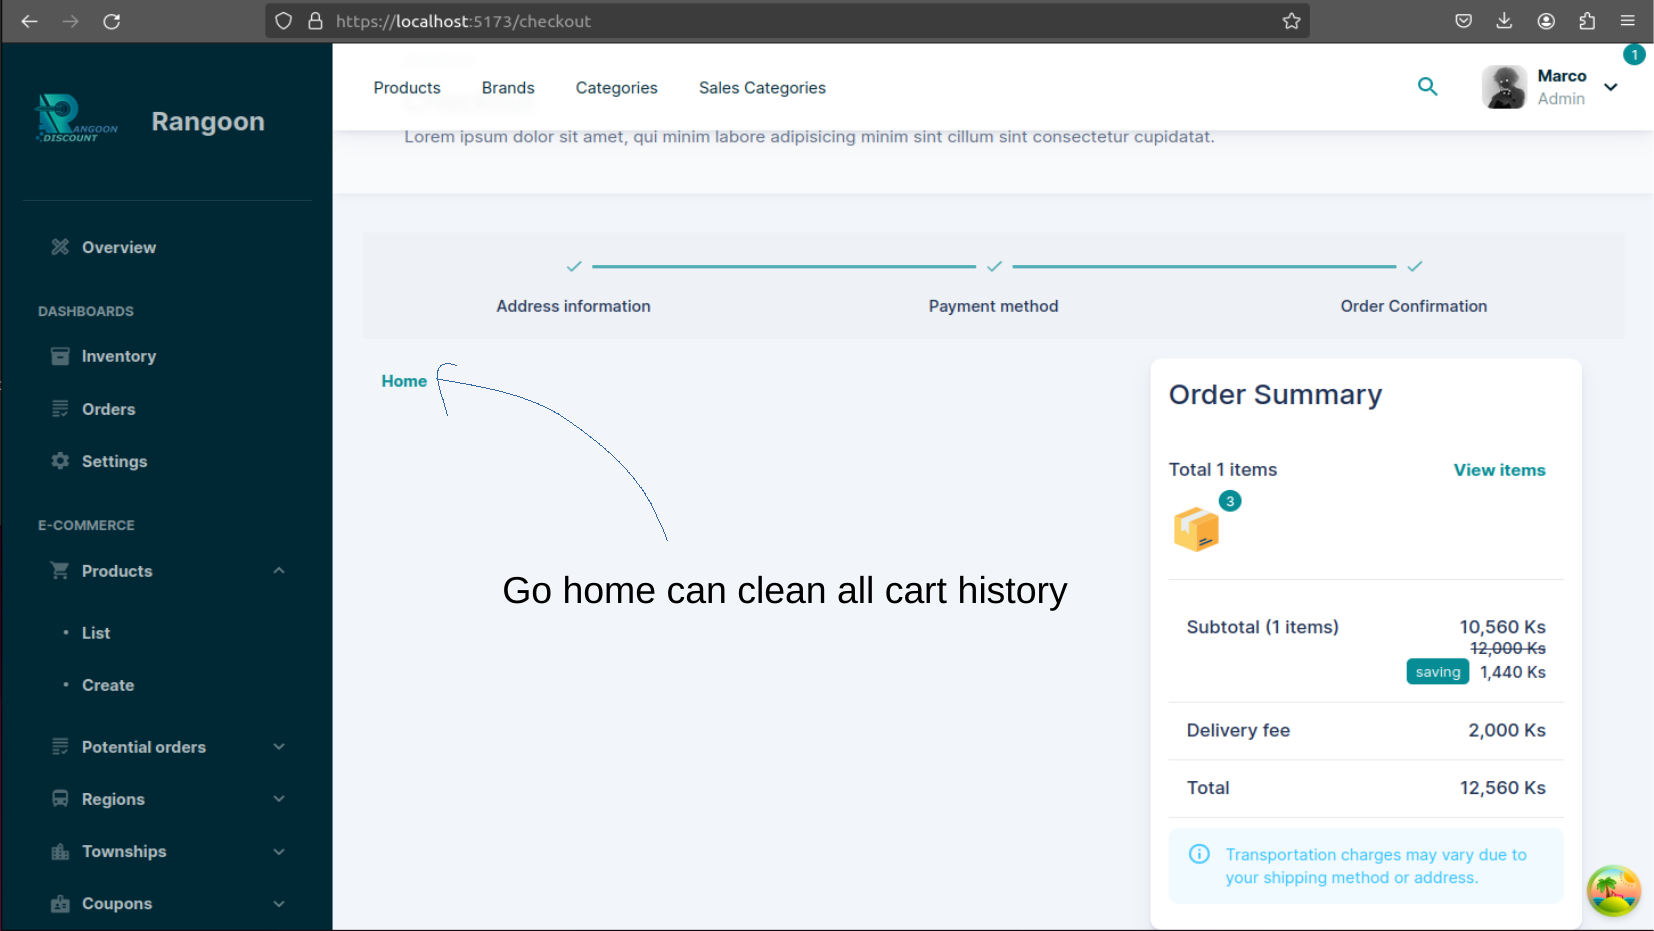

Go home can clean all cart history